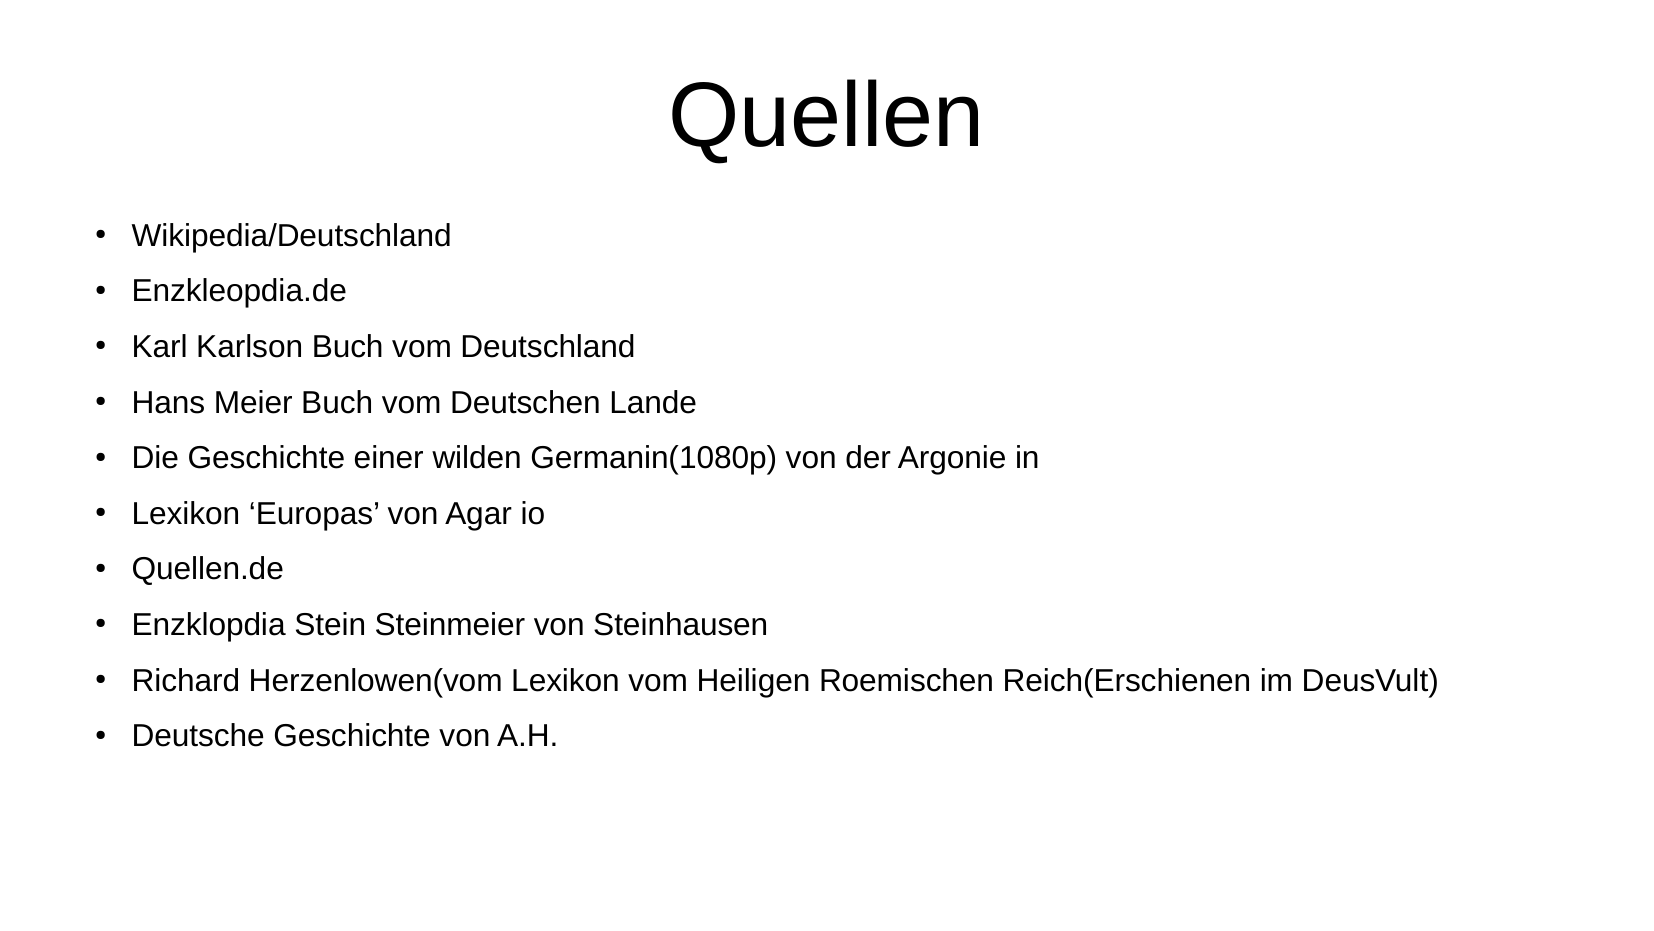

# Quellen
Wikipedia/Deutschland
Enzkleopdia.de
Karl Karlson Buch vom Deutschland
Hans Meier Buch vom Deutschen Lande
Die Geschichte einer wilden Germanin(1080p) von der Argonie in
Lexikon ‘Europas’ von Agar io
Quellen.de
Enzklopdia Stein Steinmeier von Steinhausen
Richard Herzenlowen(vom Lexikon vom Heiligen Roemischen Reich(Erschienen im DeusVult)
Deutsche Geschichte von A.H.